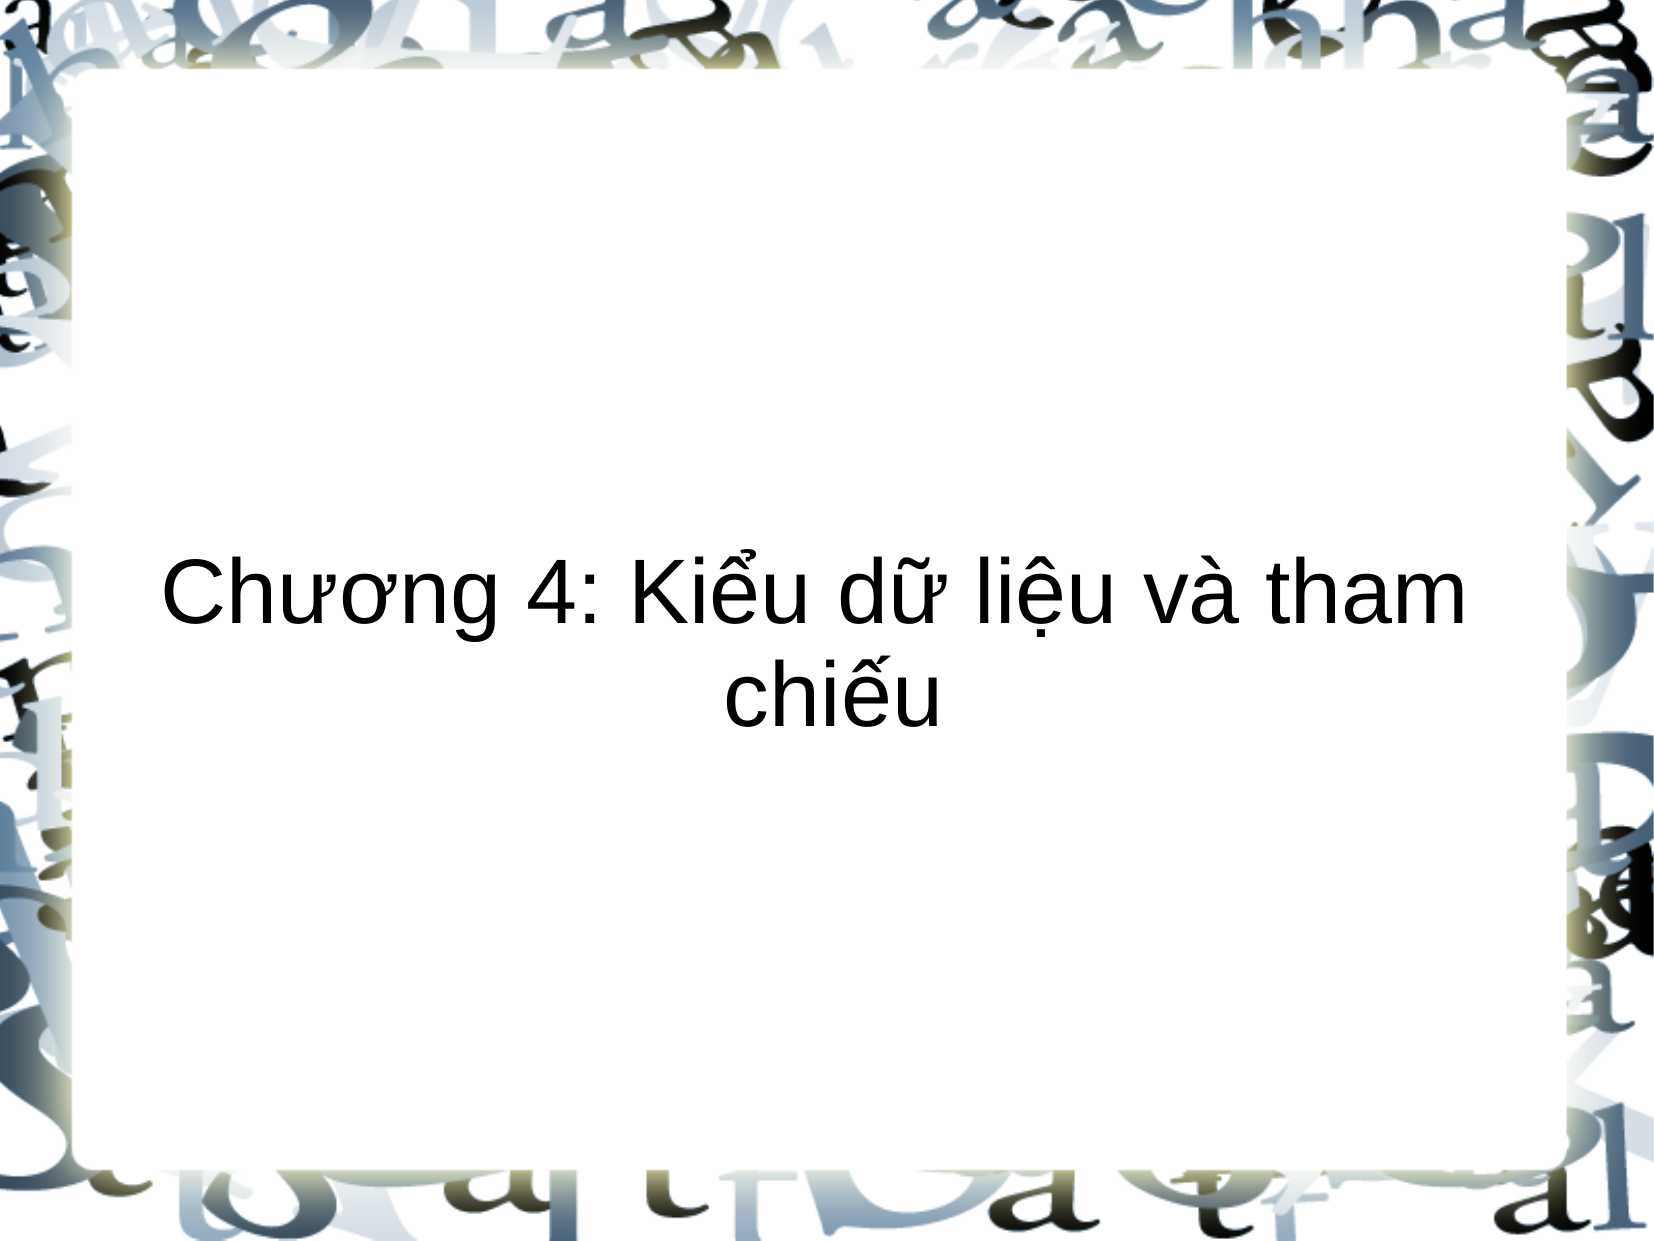

# Chương 4: Kiểu dữ liệu và tham chiếu